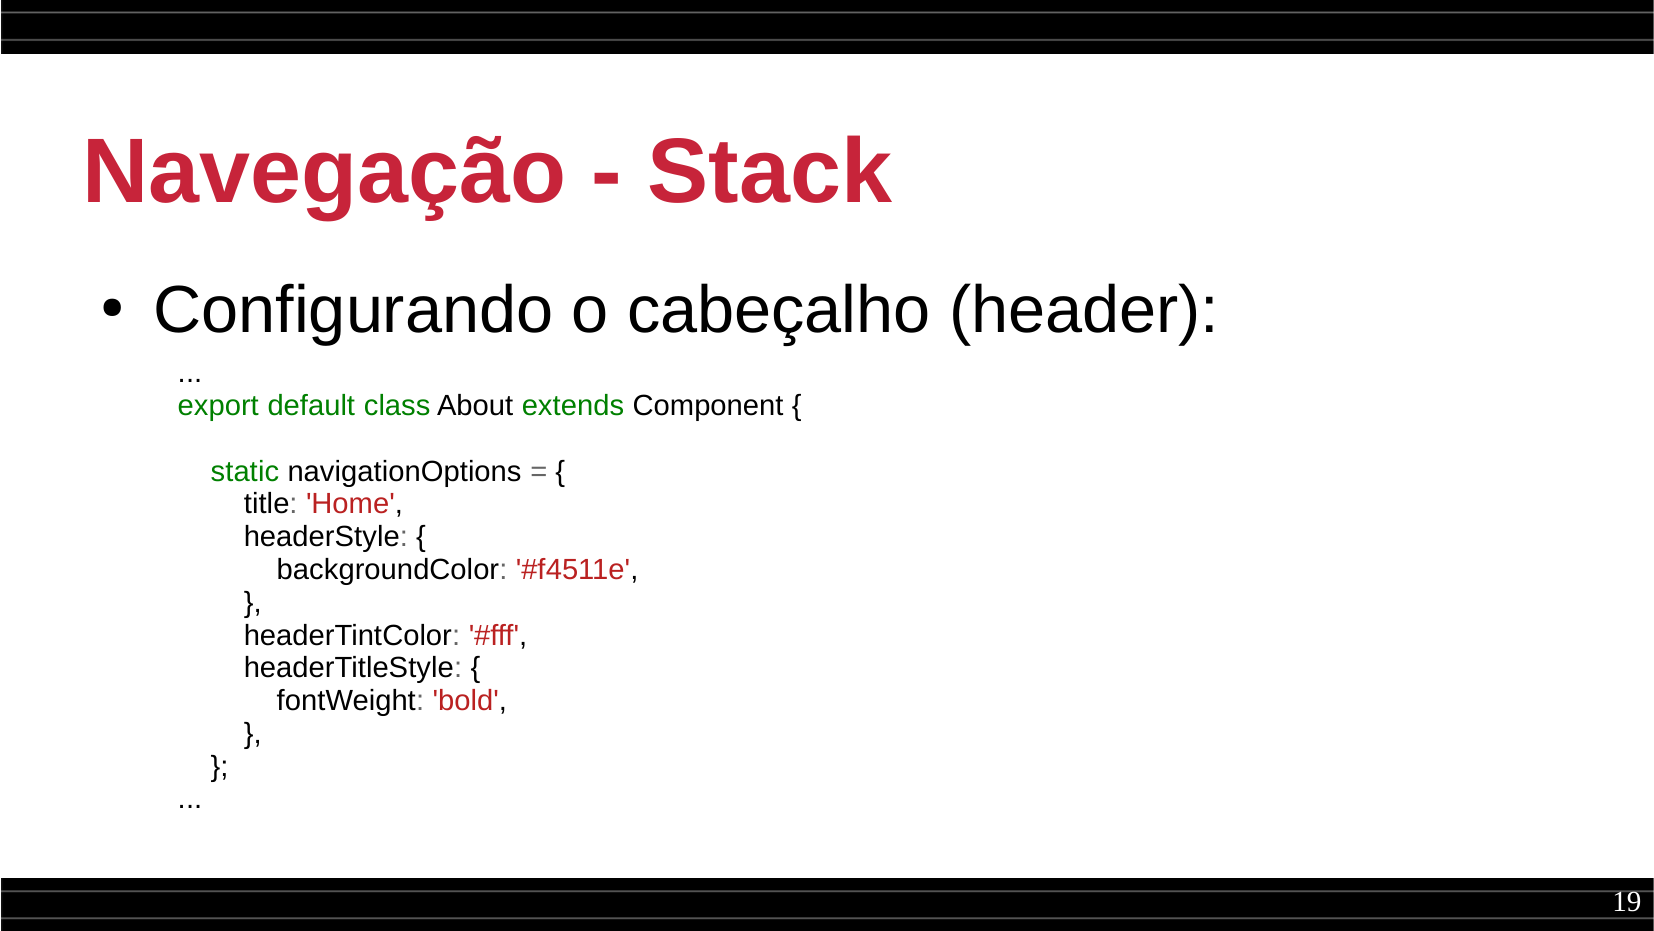

# Navegação - Stack
Configurando o cabeçalho (header):
...
export default class About extends Component {
 static navigationOptions = {
 title: 'Home',
 headerStyle: {
 backgroundColor: '#f4511e',
 },
 headerTintColor: '#fff',
 headerTitleStyle: {
 fontWeight: 'bold',
 },
 };
...